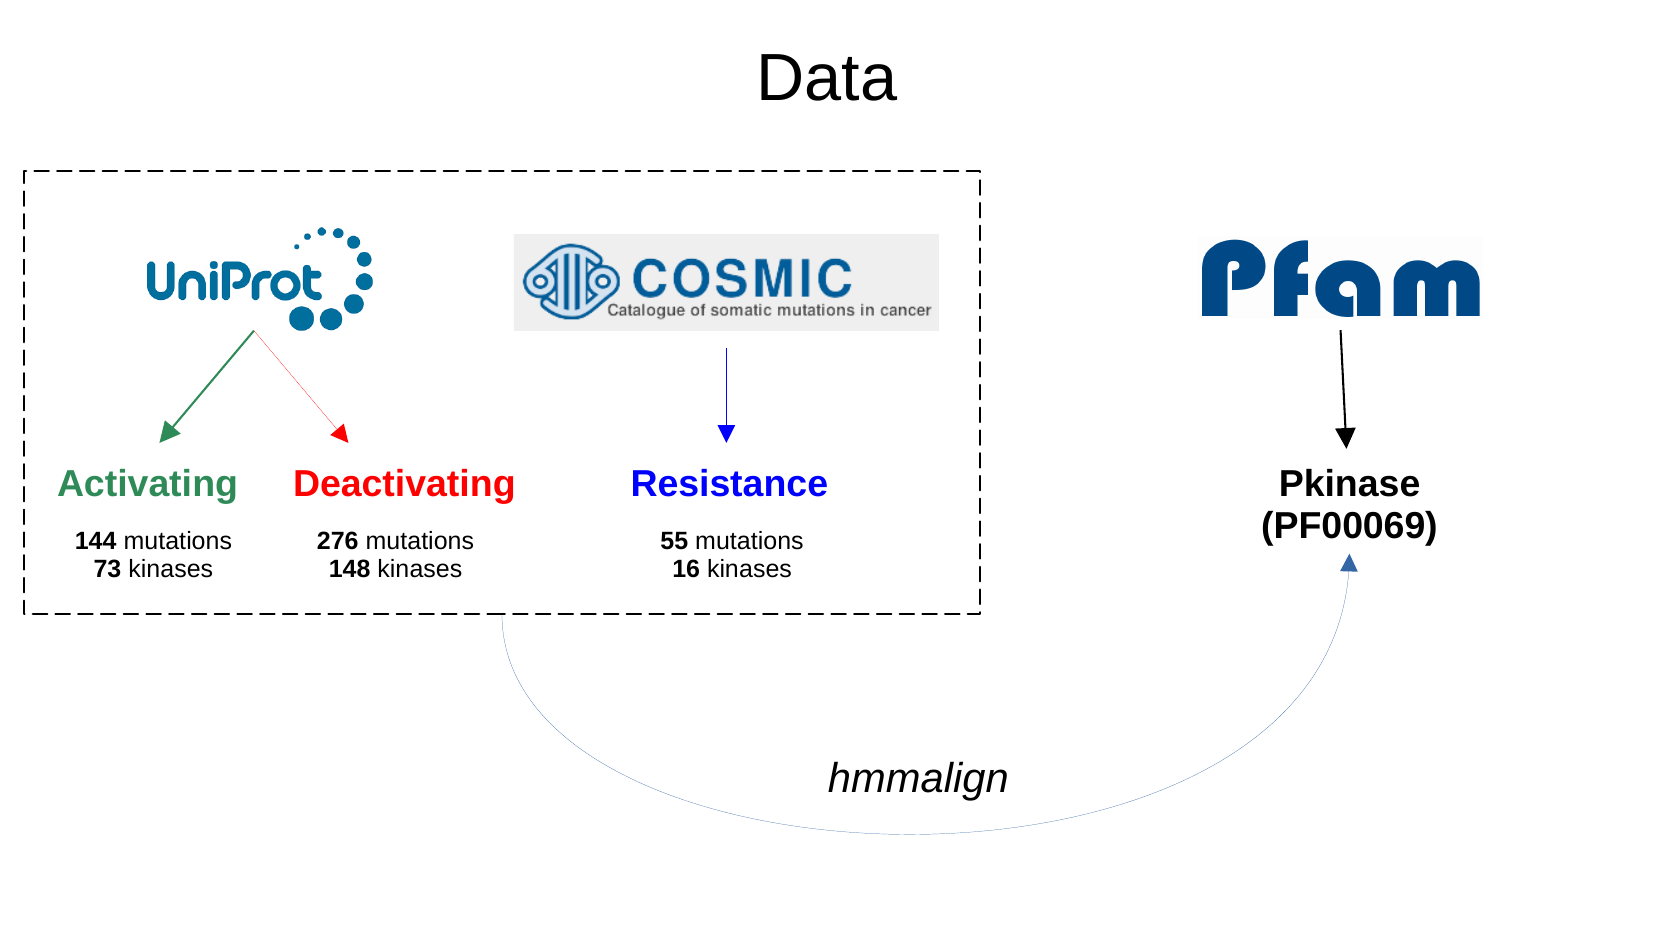

# Data
Activating
Deactivating
Resistance
Pkinase
(PF00069)
144 mutations
73 kinases
276 mutations
148 kinases
55 mutations
16 kinases
hmmalign